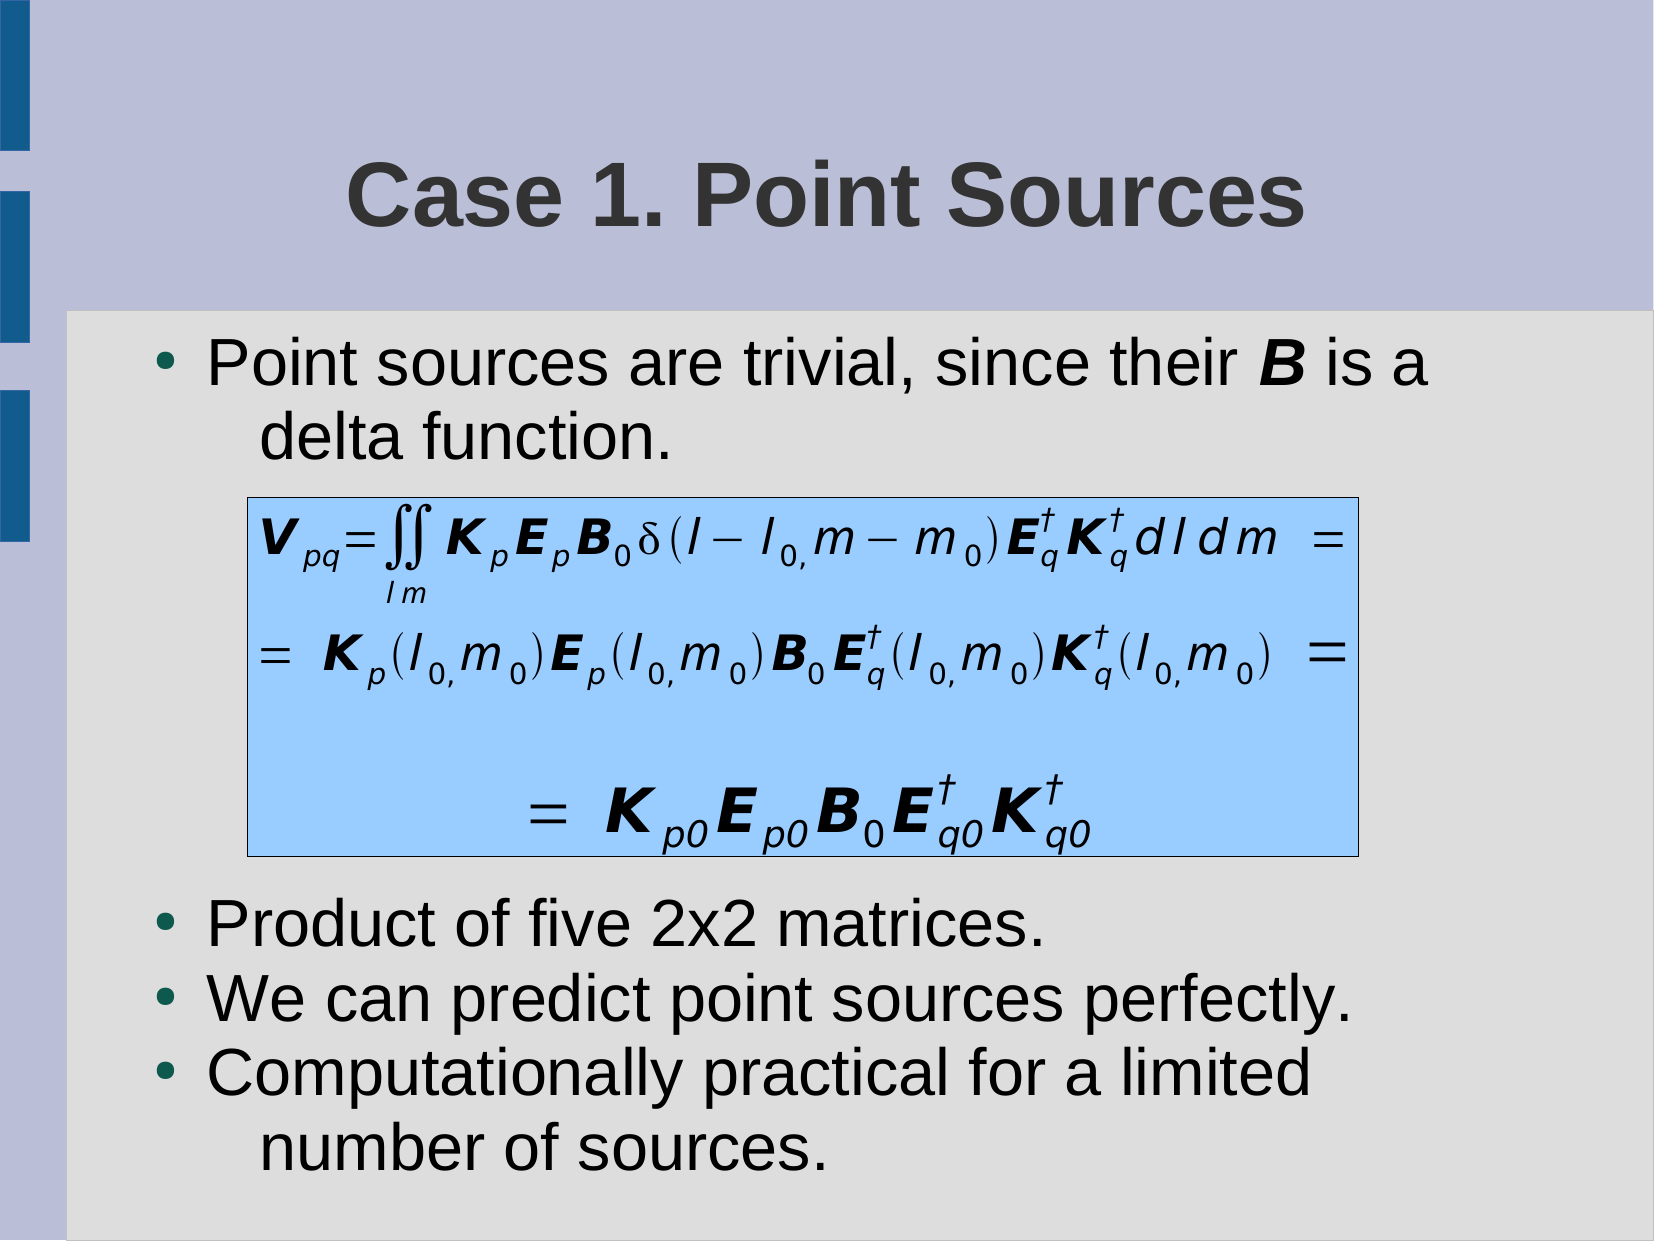

# Case 1. Point Sources
Point sources are trivial, since their B is a delta function.
Product of five 2x2 matrices.
We can predict point sources perfectly.
Computationally practical for a limited number of sources.